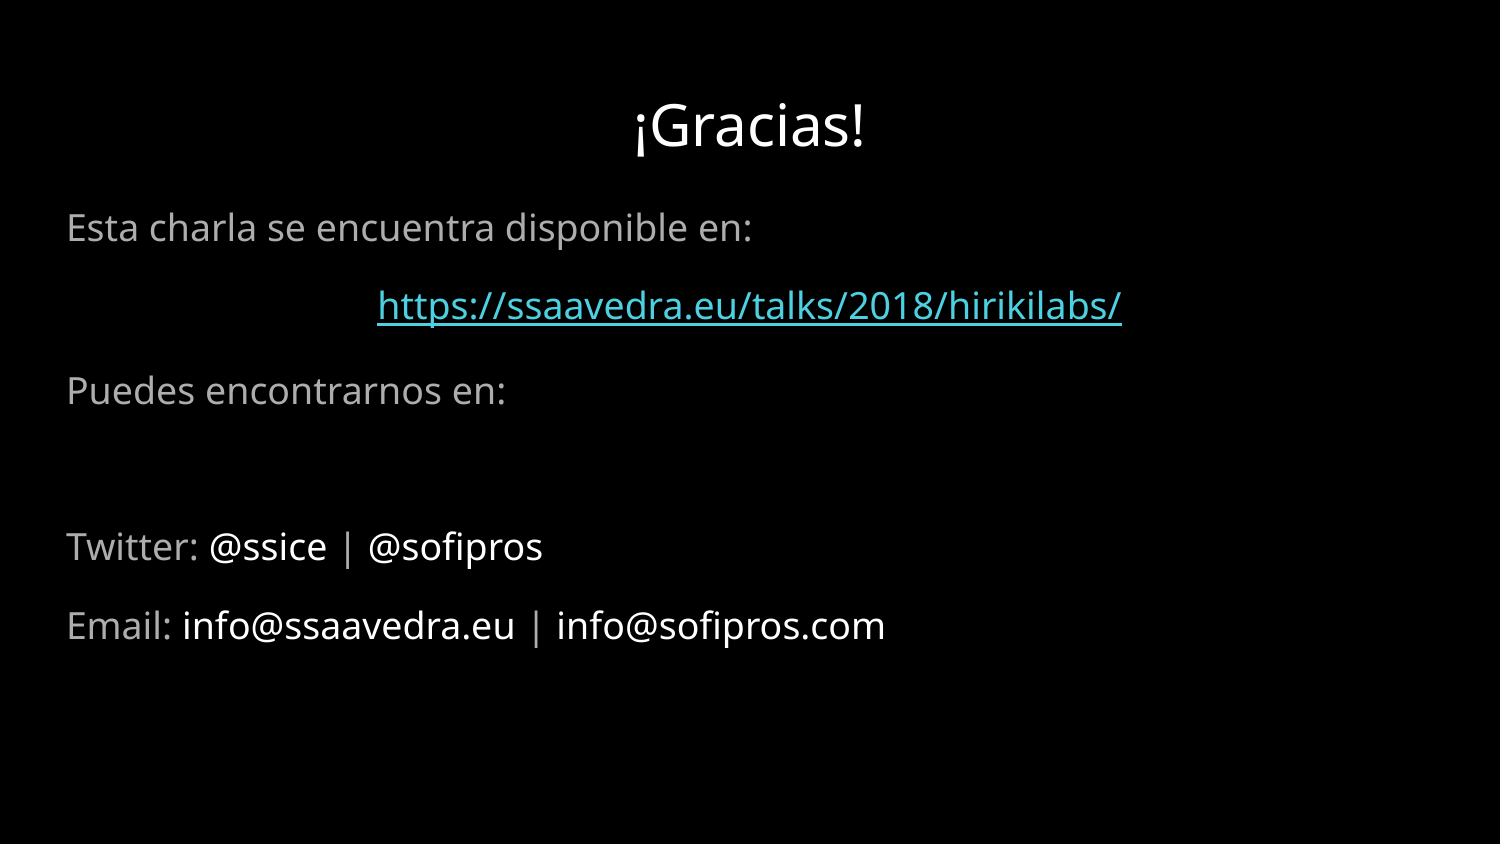

# ¡Gracias!
Esta charla se encuentra disponible en:
https://ssaavedra.eu/talks/2018/hirikilabs/
Puedes encontrarnos en:
Twitter: @ssice | @sofipros
Email: info@ssaavedra.eu | info@sofipros.com